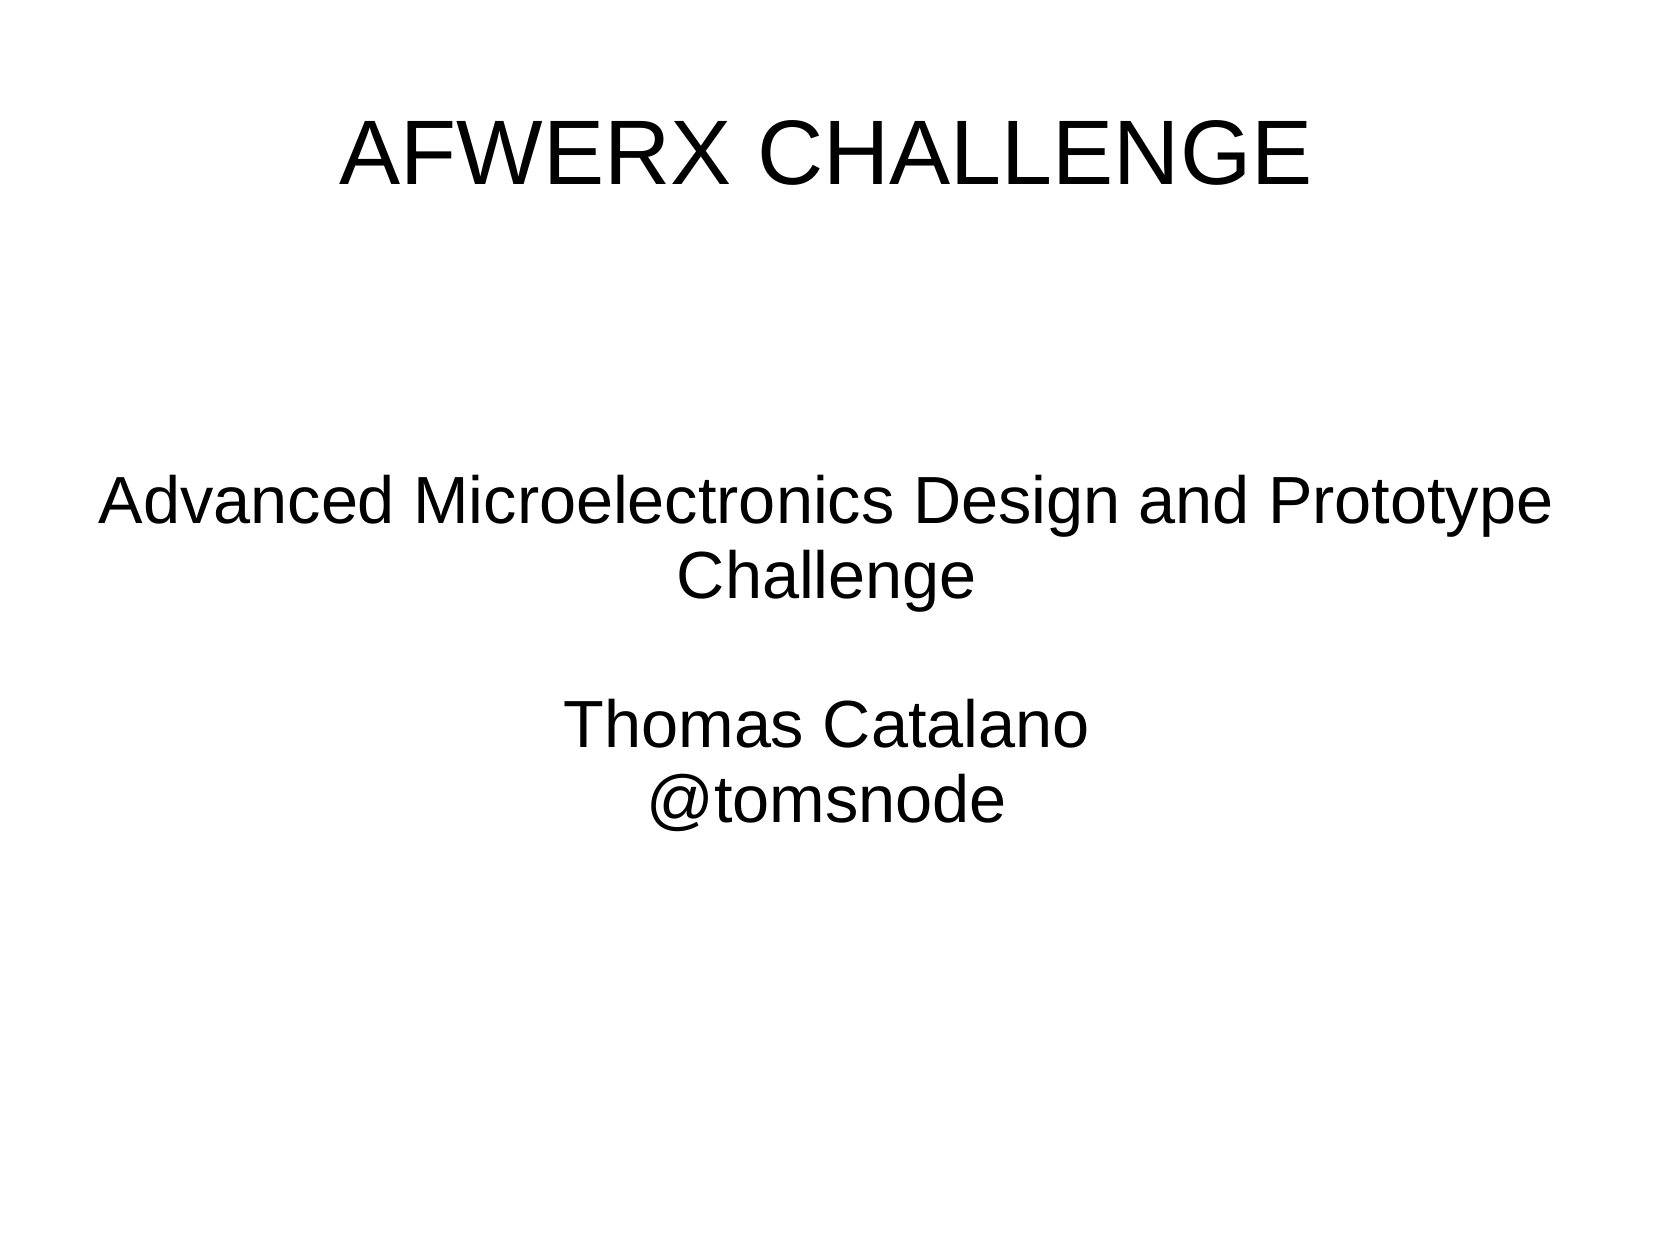

# AFWERX CHALLENGE
Advanced Microelectronics Design and Prototype Challenge
Thomas Catalano
@tomsnode